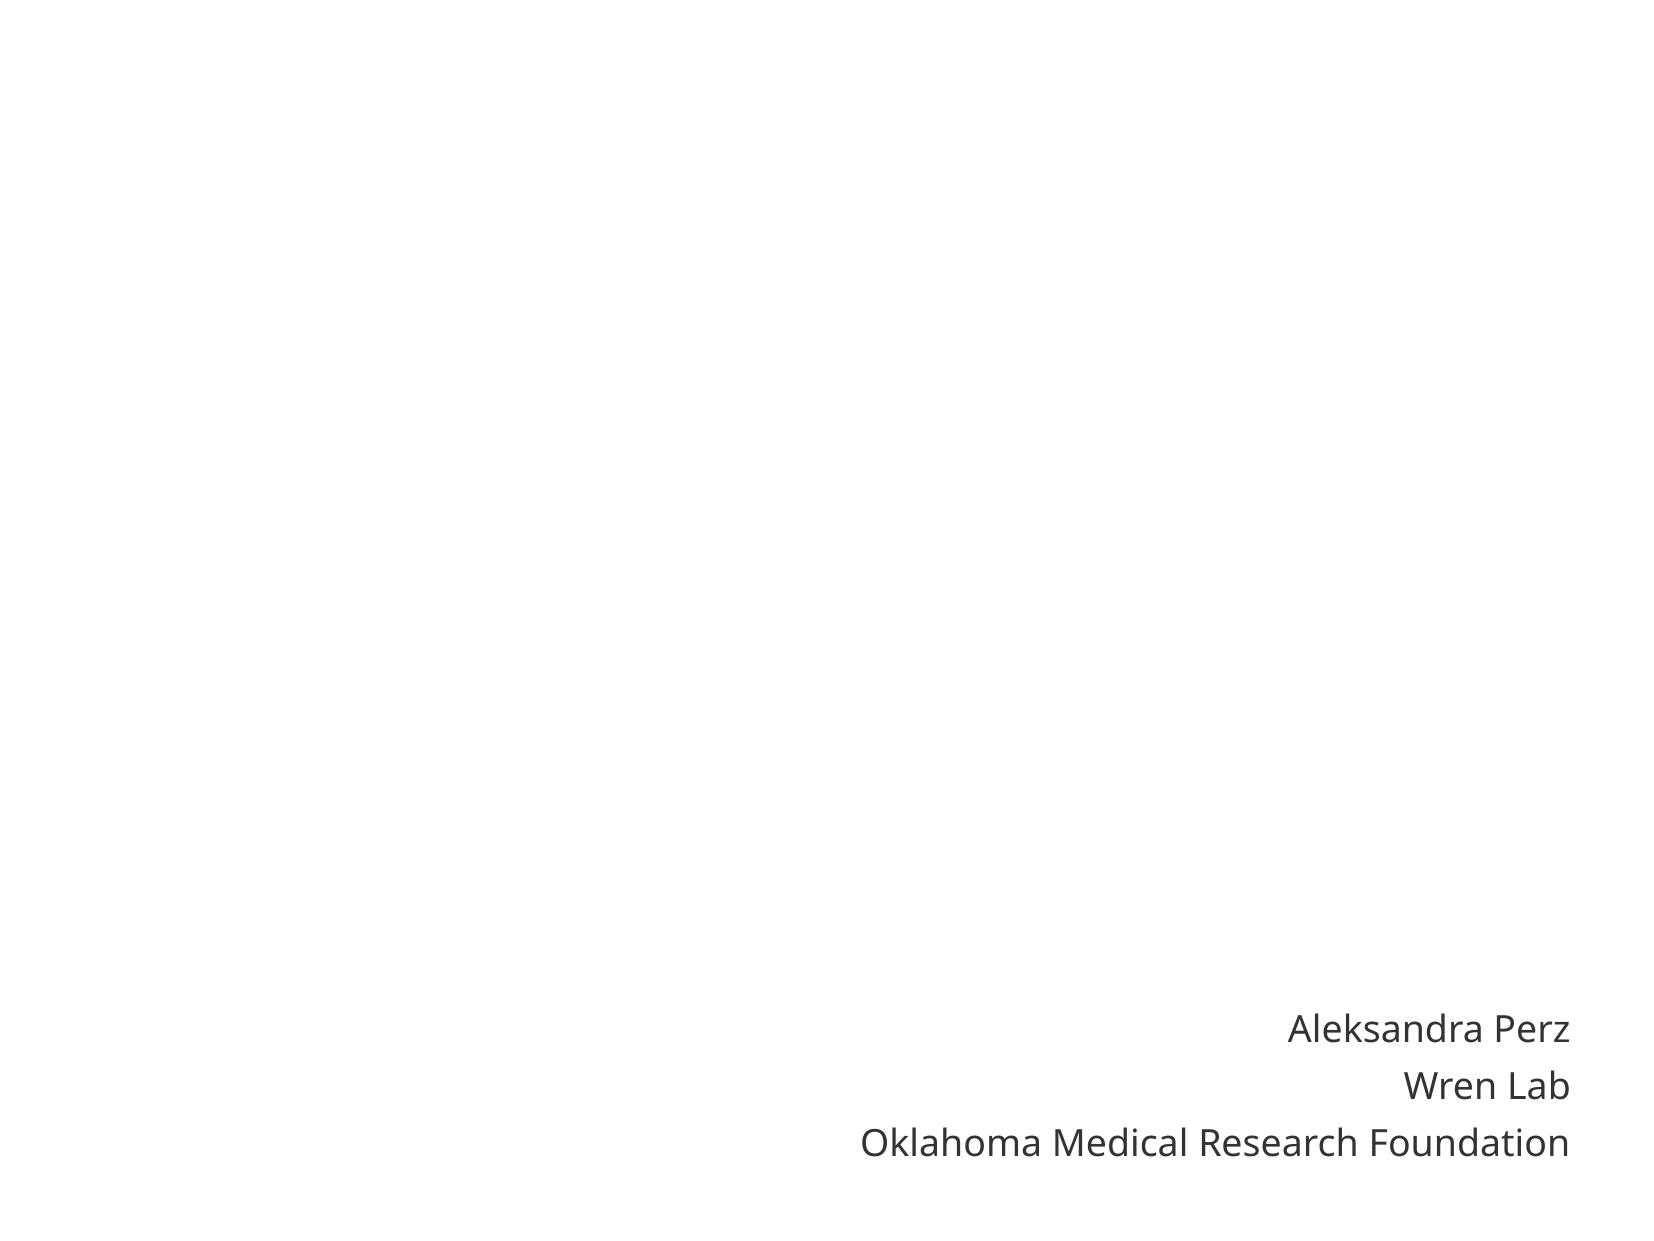

#
Aleksandra Perz
Wren Lab
Oklahoma Medical Research Foundation
Explain
Class, group: a category to which a sample belongs, given some characteristics of this category, e.g. human samples, gut samples
Label: a class for a particular sample
* Metagenomic sample
Be able to explain
AUC,precision, recall, …
16S rRNA and wwhy there are unknown taxa
Why class sizes matter (guesses based on prior knowledge)